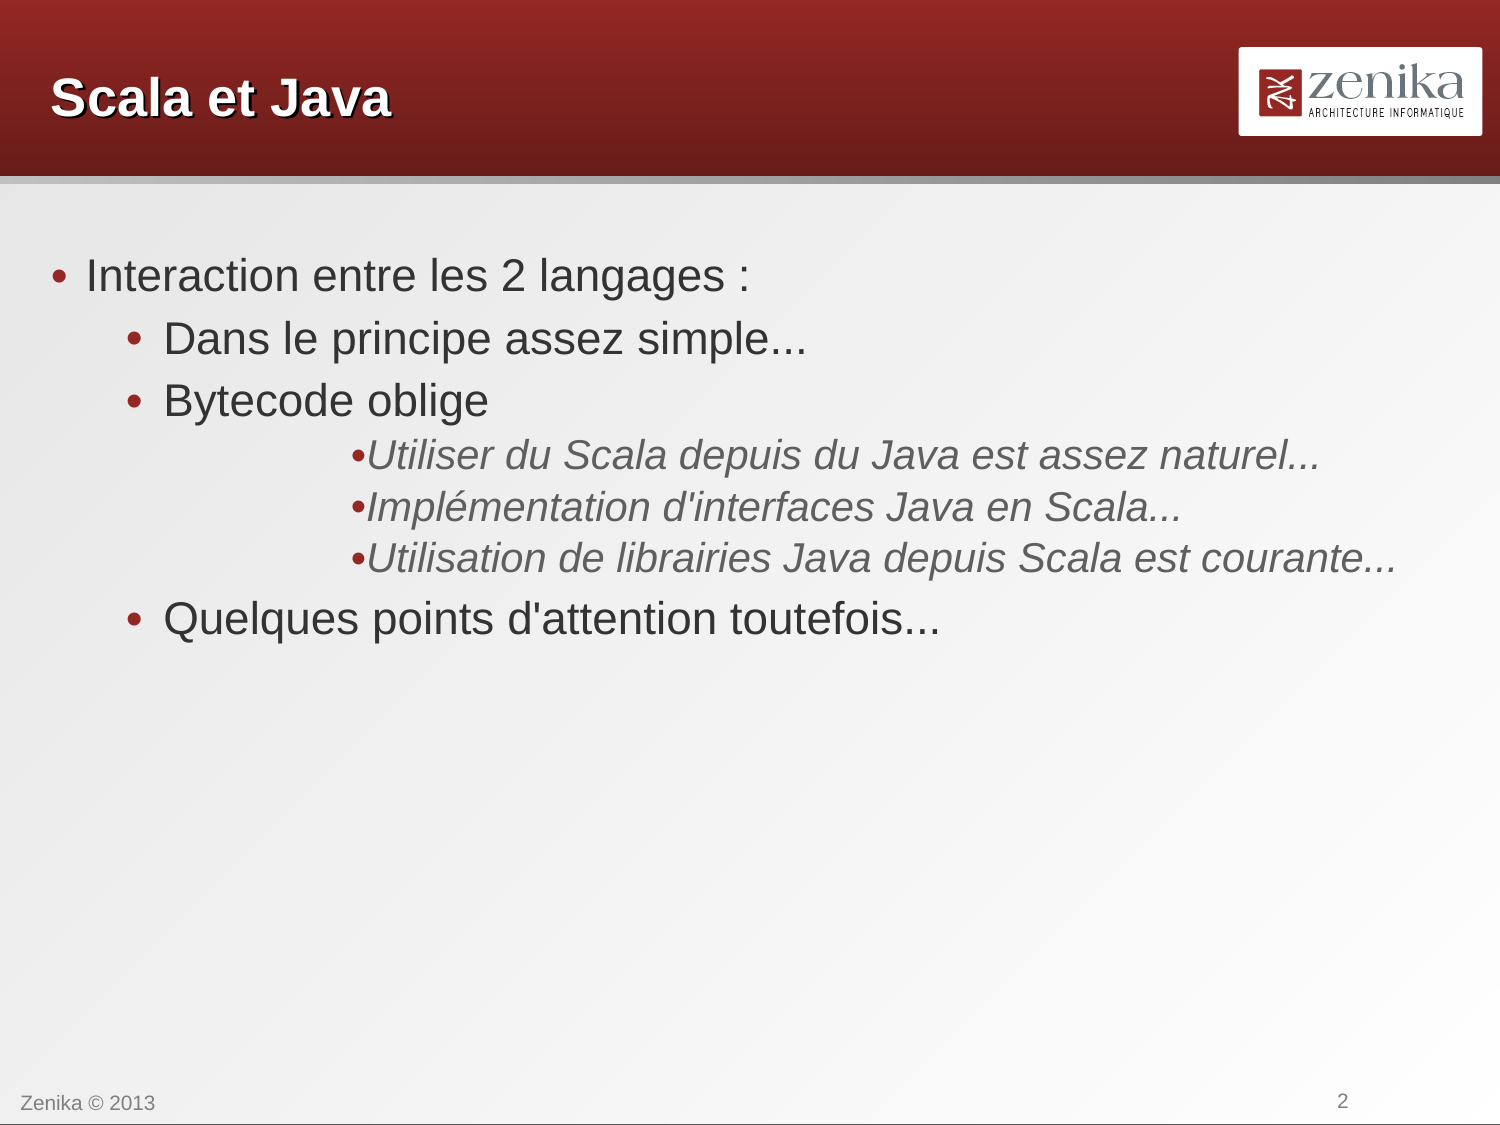

# Scala et Java
Interaction entre les 2 langages :
Dans le principe assez simple...
Bytecode oblige
Utiliser du Scala depuis du Java est assez naturel...
Implémentation d'interfaces Java en Scala...
Utilisation de librairies Java depuis Scala est courante...
Quelques points d'attention toutefois...